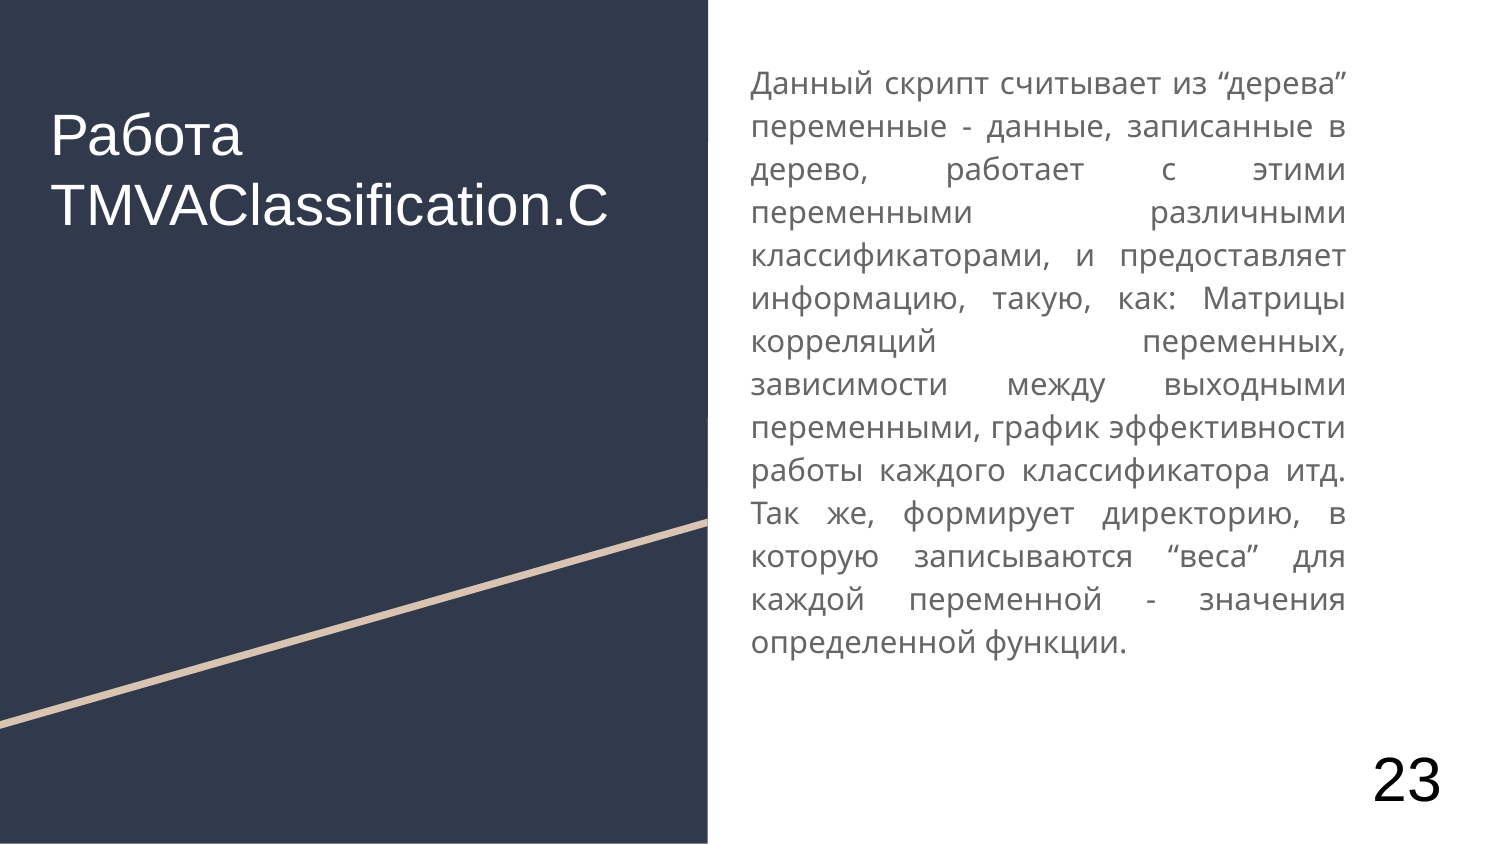

Данный скрипт считывает из “дерева” переменные - данные, записанные в дерево, работает с этими переменными различными классификаторами, и предоставляет информацию, такую, как: Матрицы корреляций переменных, зависимости между выходными переменными, график эффективности работы каждого классификатора итд. Так же, формирует директорию, в которую записываются “веса” для каждой переменной - значения определенной функции.
# Работа TMVAClassification.C
23